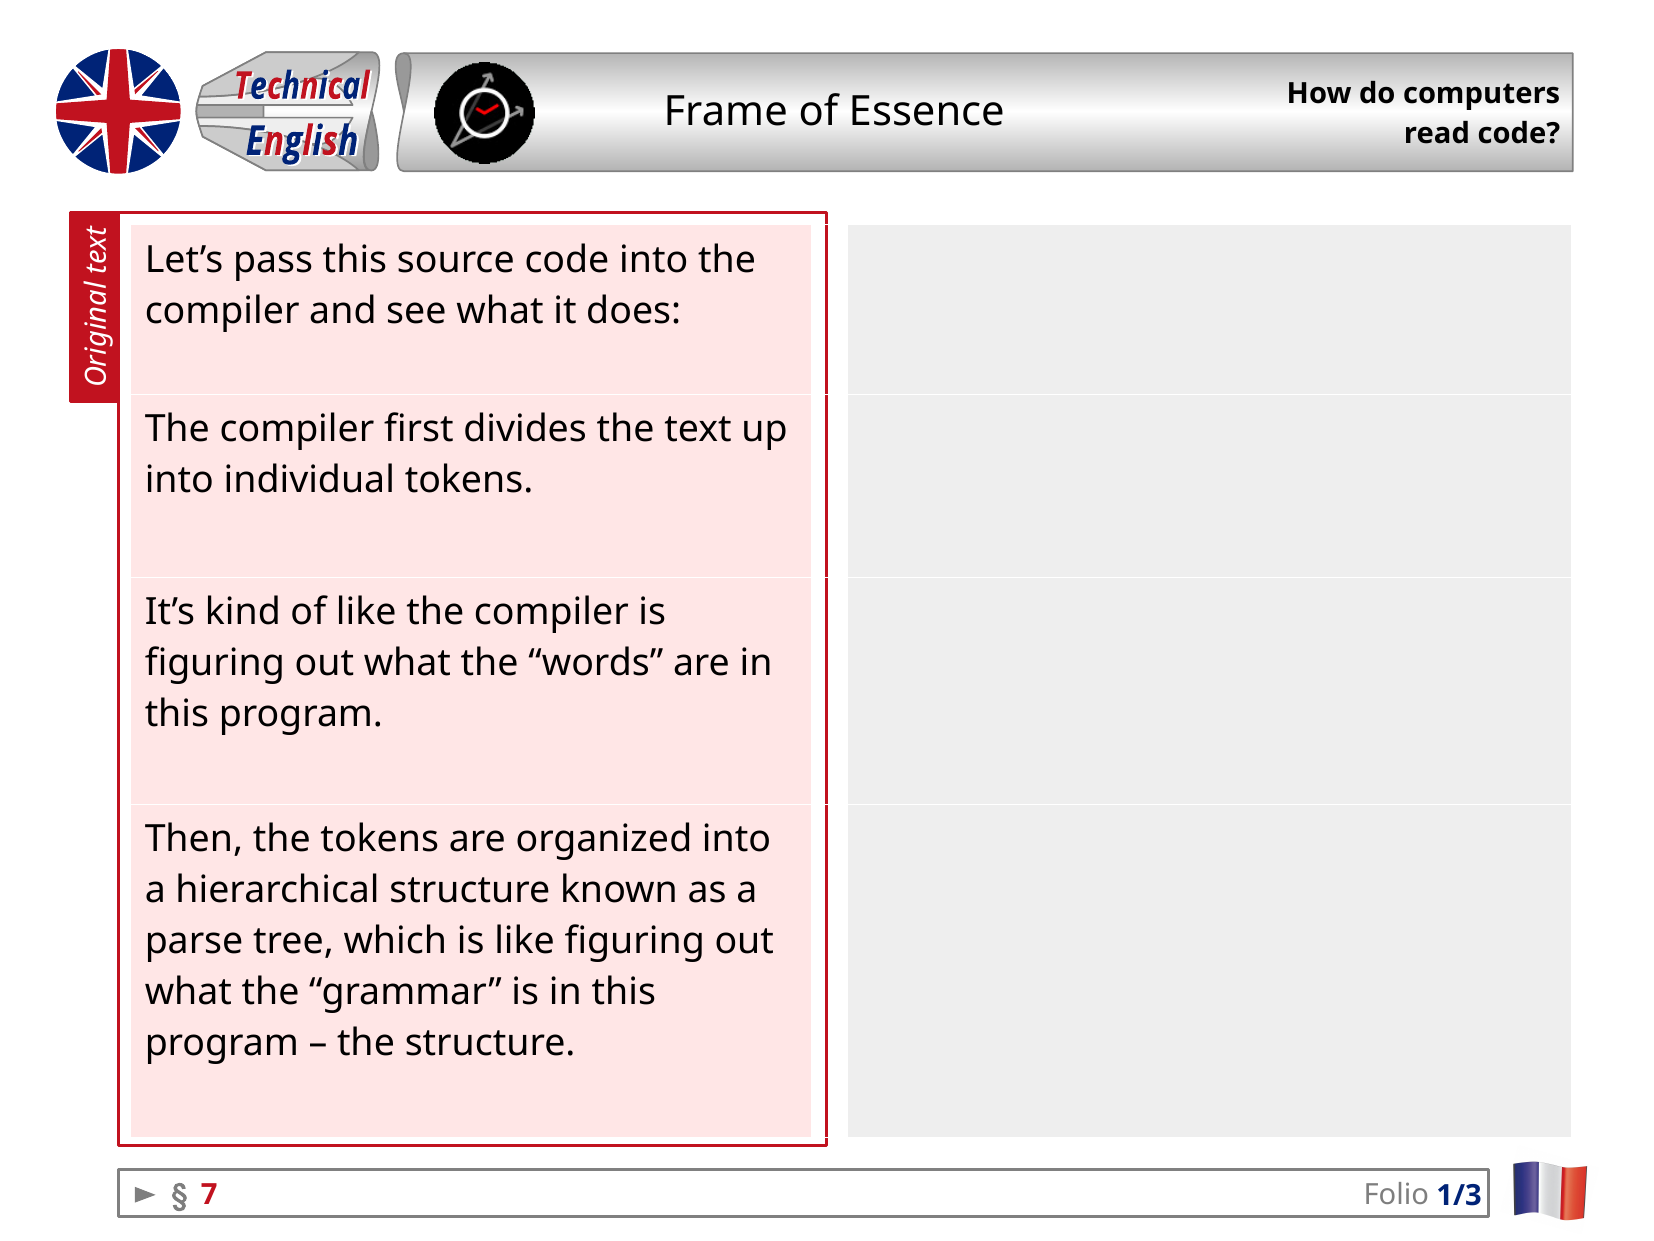

#
| Let’s pass this source code into the compiler and see what it does: | | |
| --- | --- | --- |
| The compiler first divides the text up into individual tokens. | | |
| It’s kind of like the compiler is figuring out what the “words” are in this program. | | |
| Then, the tokens are organized into a hierarchical structure known as a parse tree, which is like figuring out what the “grammar” is in this program – the structure. | | |
7
1/3